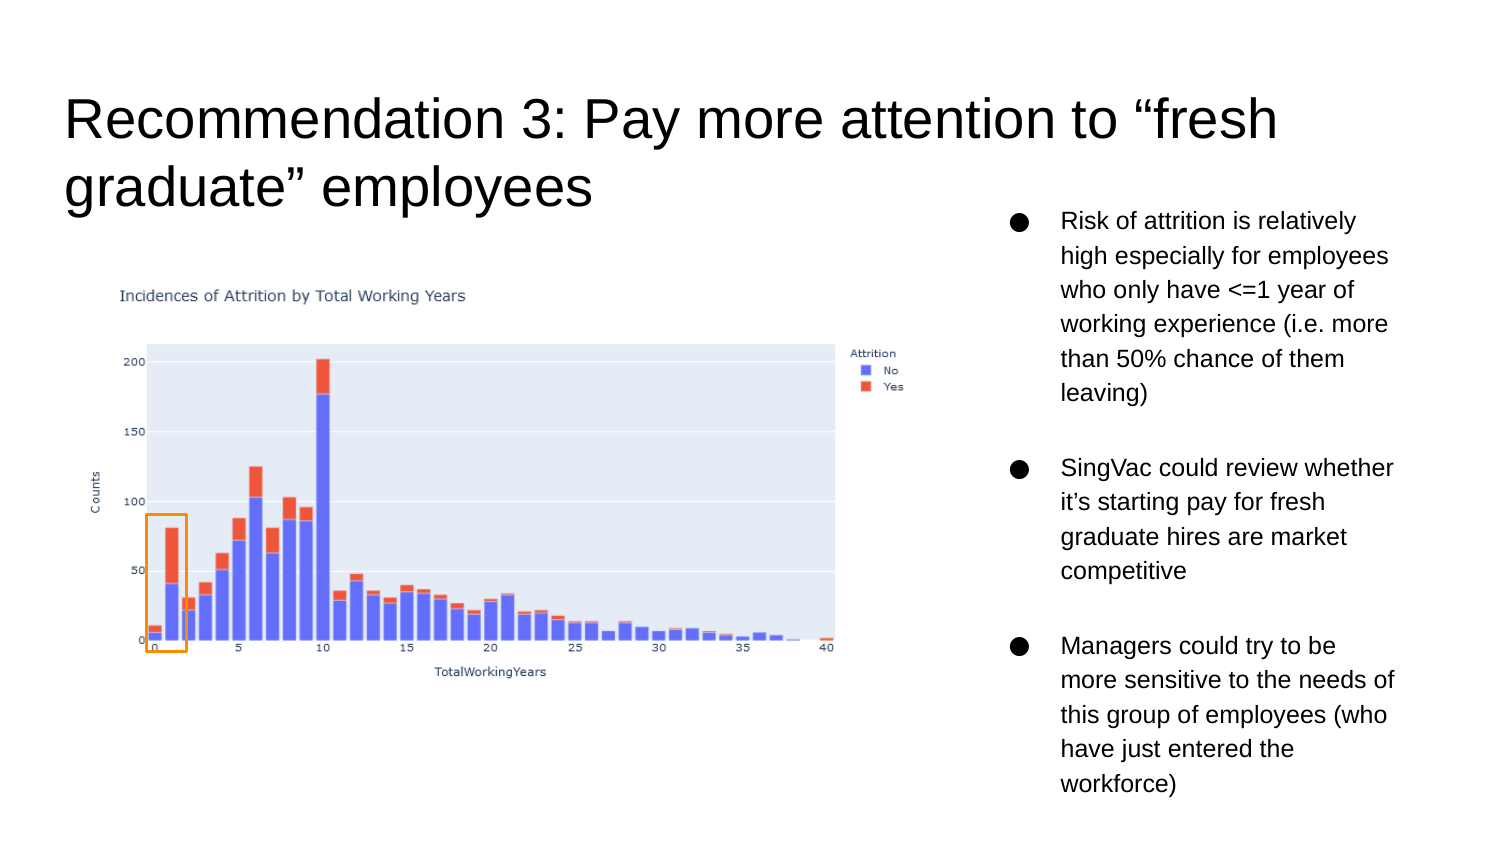

# Recommendation 3: Pay more attention to “fresh graduate” employees
Risk of attrition is relatively high especially for employees who only have <=1 year of working experience (i.e. more than 50% chance of them leaving)
SingVac could review whether it’s starting pay for fresh graduate hires are market competitive
Managers could try to be more sensitive to the needs of this group of employees (who have just entered the workforce)